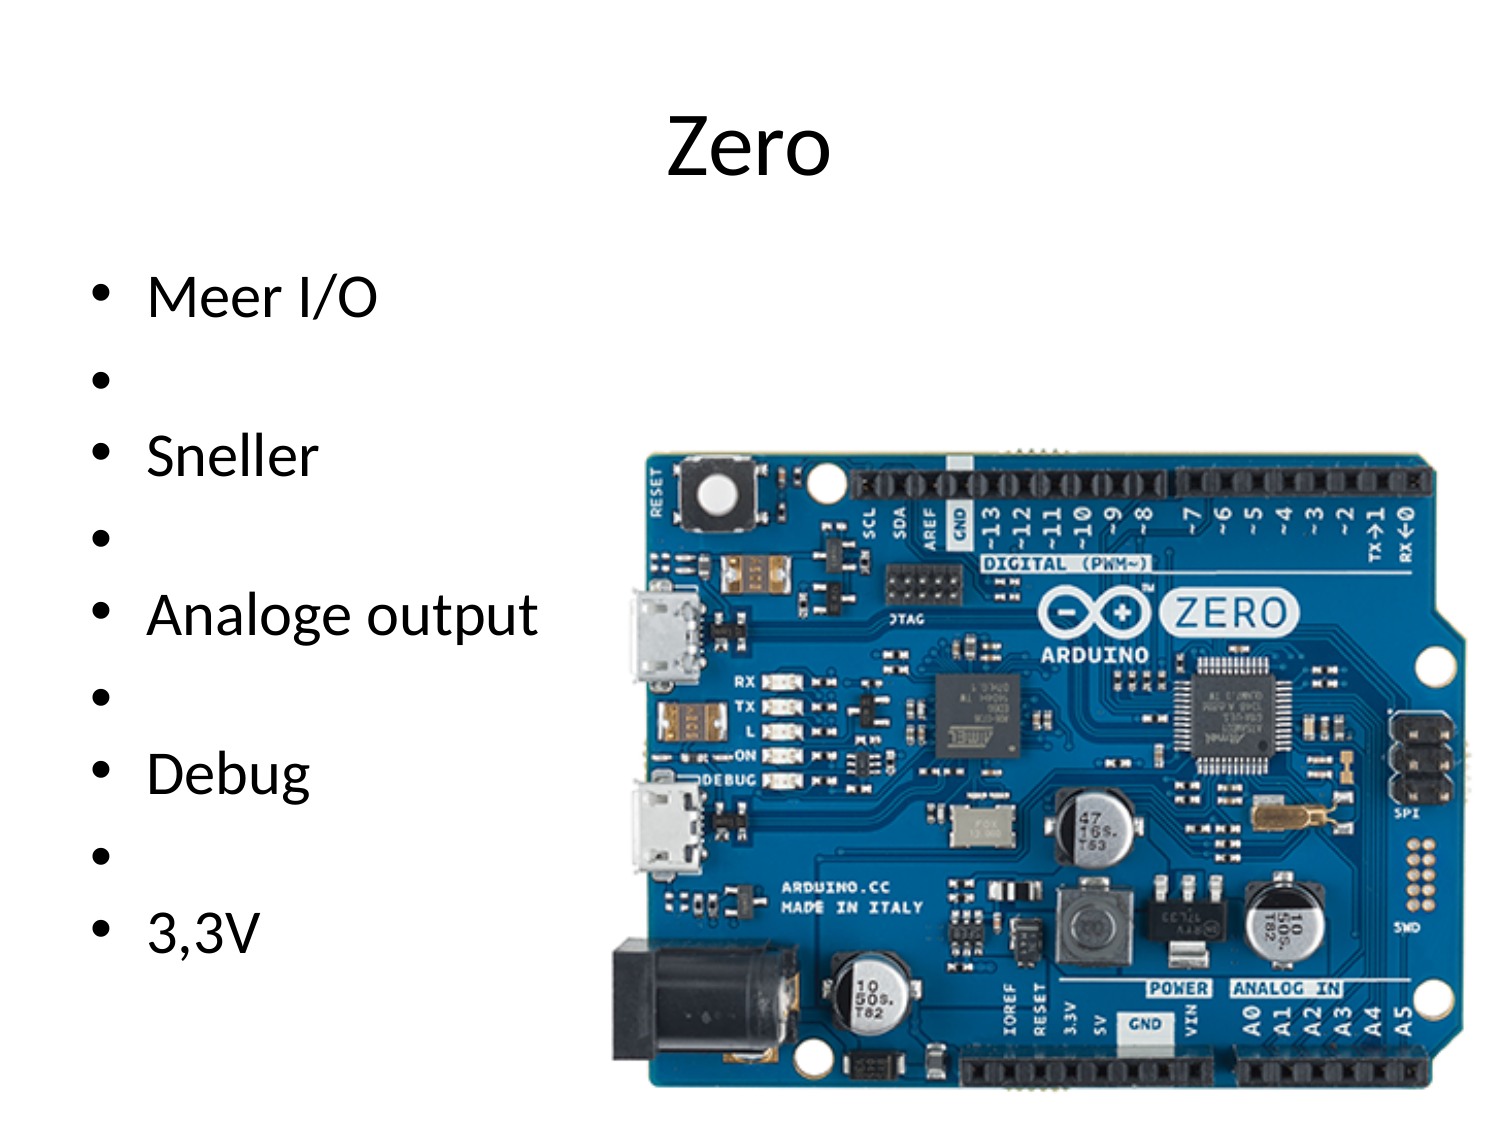

# Zero
Meer I/O
Sneller
Analoge output
Debug
3,3V